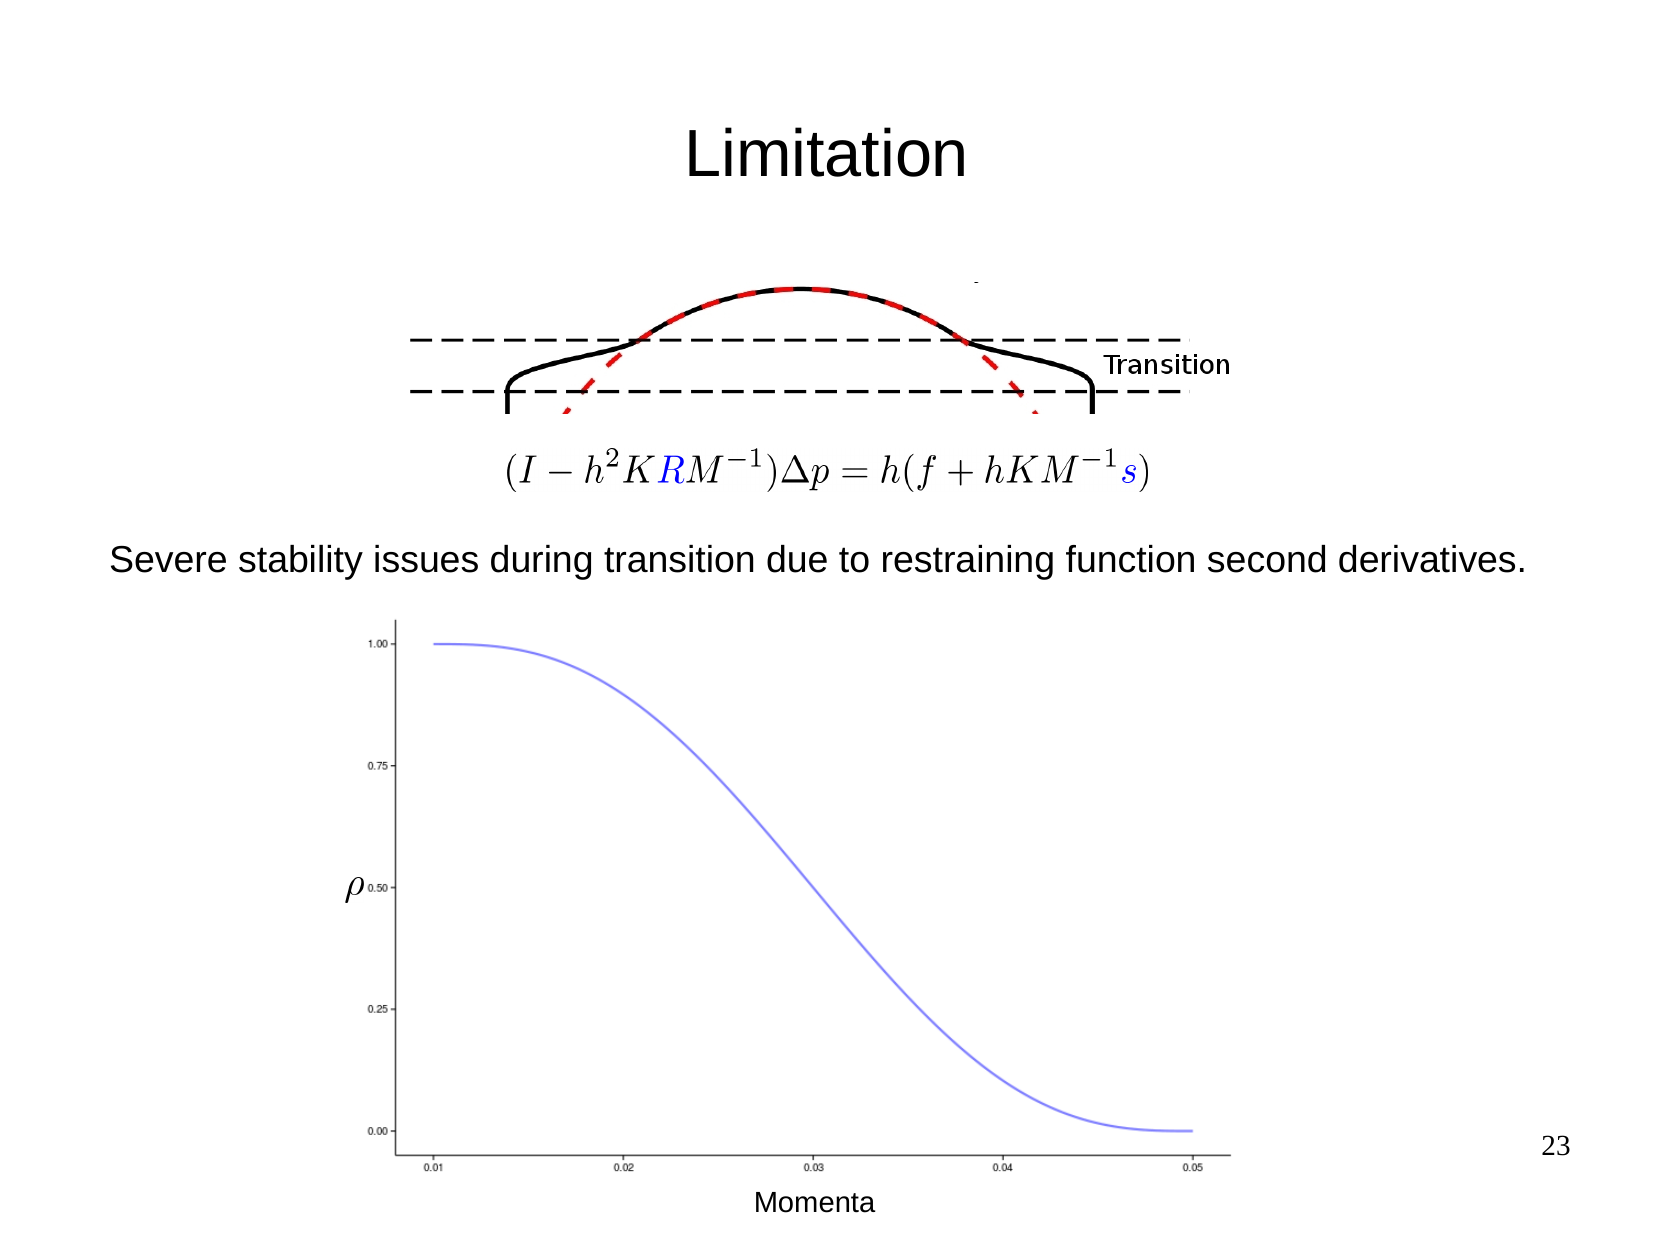

# Limitation
Severe stability issues during transition due to restraining function second derivatives.
23
Momenta